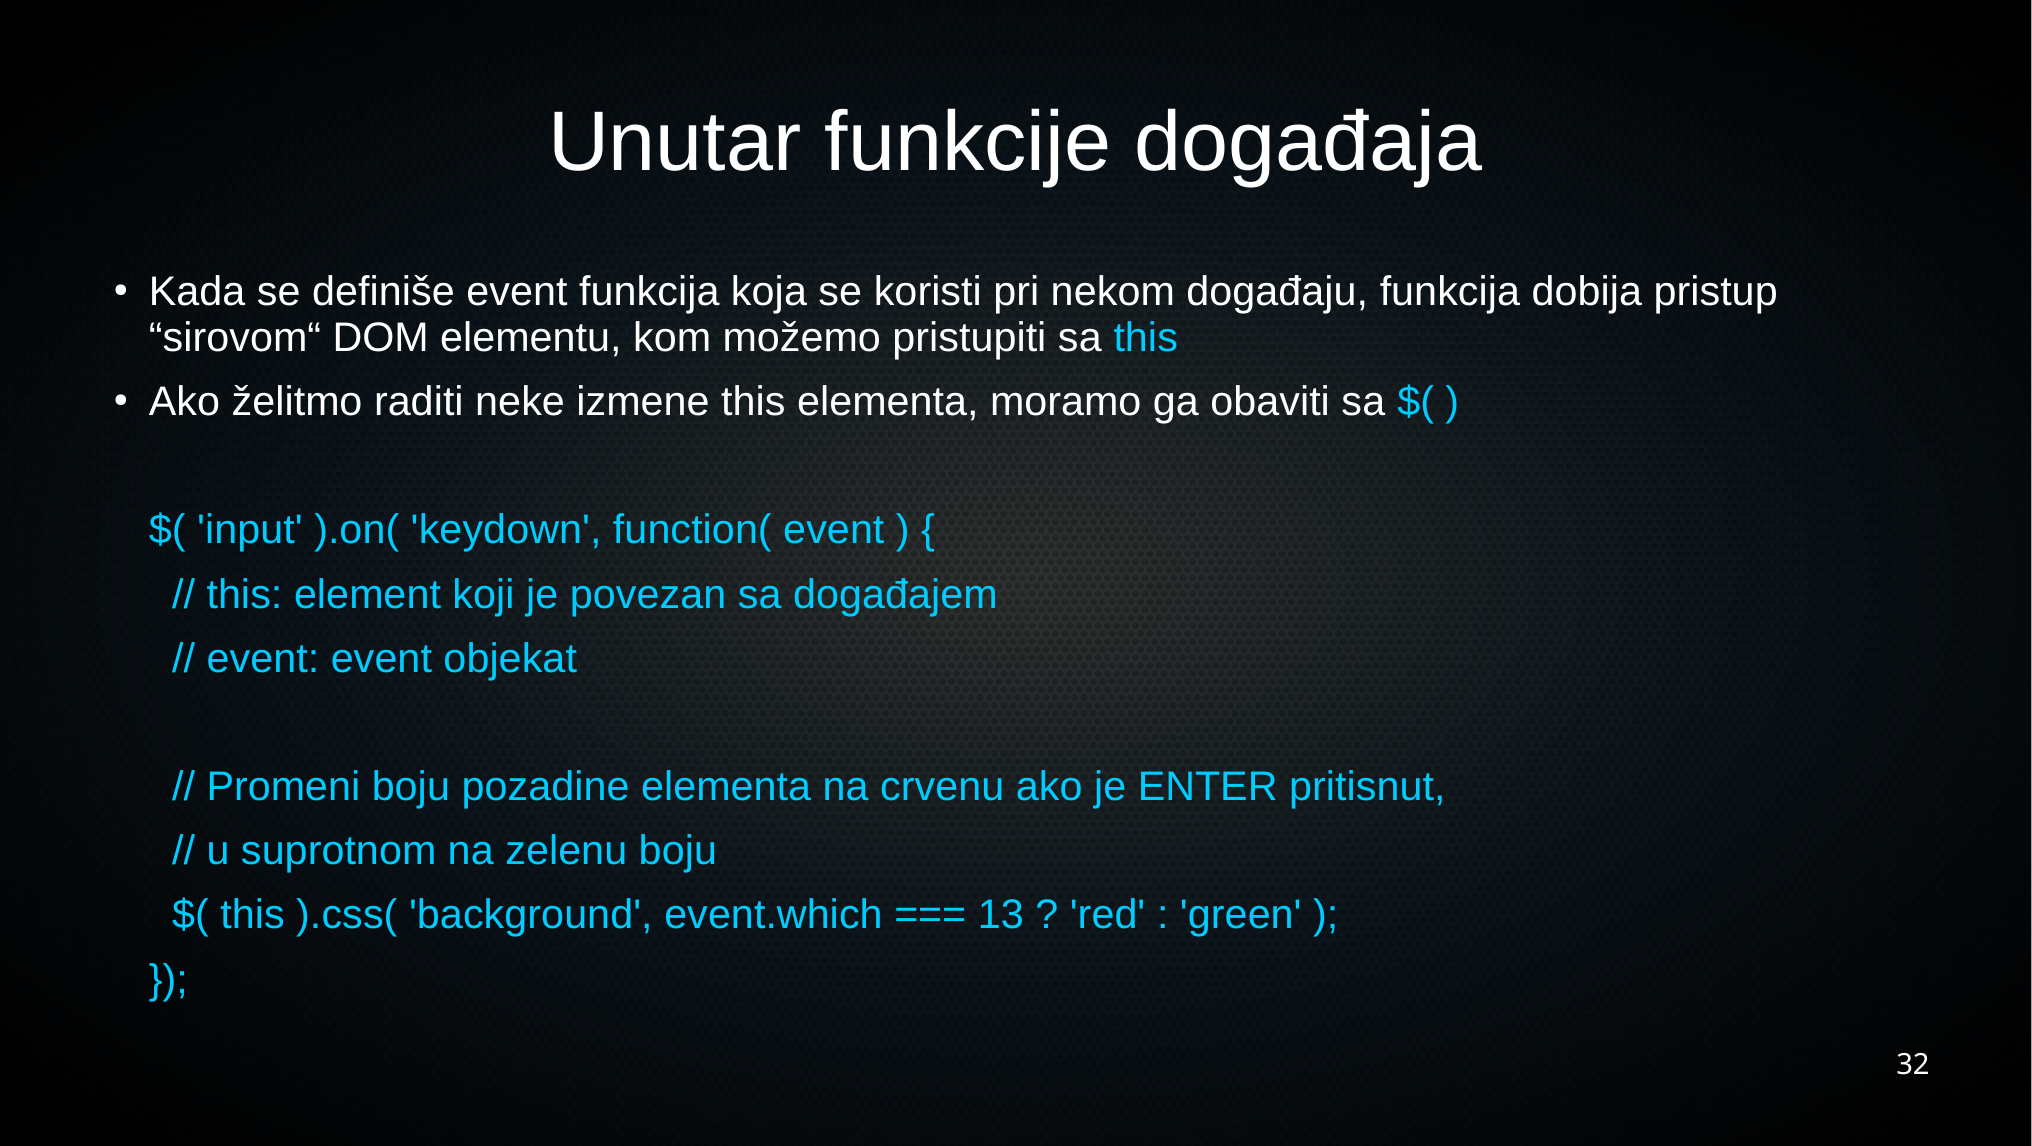

# Unutar funkcije događaja
Kada se definiše event funkcija koja se koristi pri nekom događaju, funkcija dobija pristup “sirovom“ DOM elementu, kom možemo pristupiti sa this
Ako želitmo raditi neke izmene this elementa, moramo ga obaviti sa $( )
$( 'input' ).on( 'keydown', function( event ) {
 // this: element koji je povezan sa događajem
 // event: event objekat
 // Promeni boju pozadine elementa na crvenu ako je ENTER pritisnut,
 // u suprotnom na zelenu boju
 $( this ).css( 'background', event.which === 13 ? 'red' : 'green' );
});
32